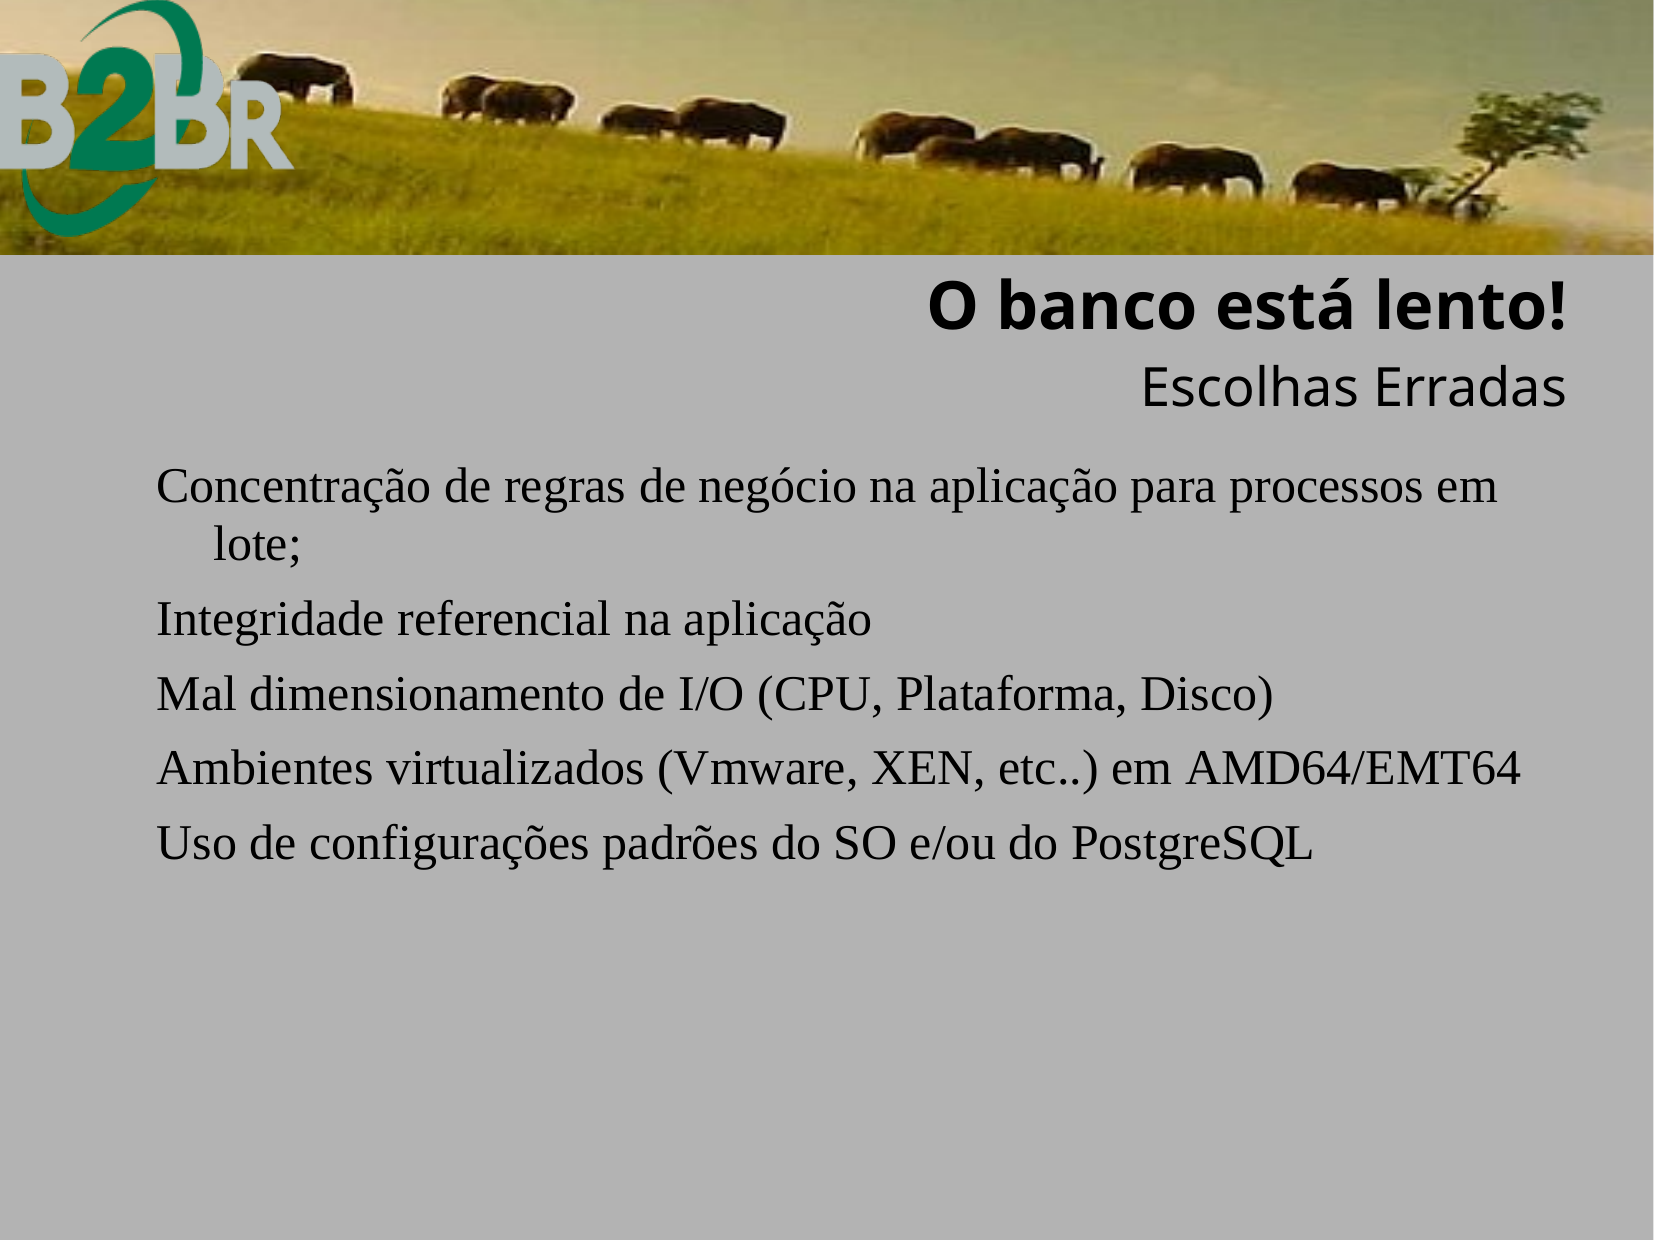

O banco está lento!
Escolhas Erradas
# Concentração de regras de negócio na aplicação para processos em lote;
Integridade referencial na aplicação
Mal dimensionamento de I/O (CPU, Plataforma, Disco)
Ambientes virtualizados (Vmware, XEN, etc..) em AMD64/EMT64
Uso de configurações padrões do SO e/ou do PostgreSQL